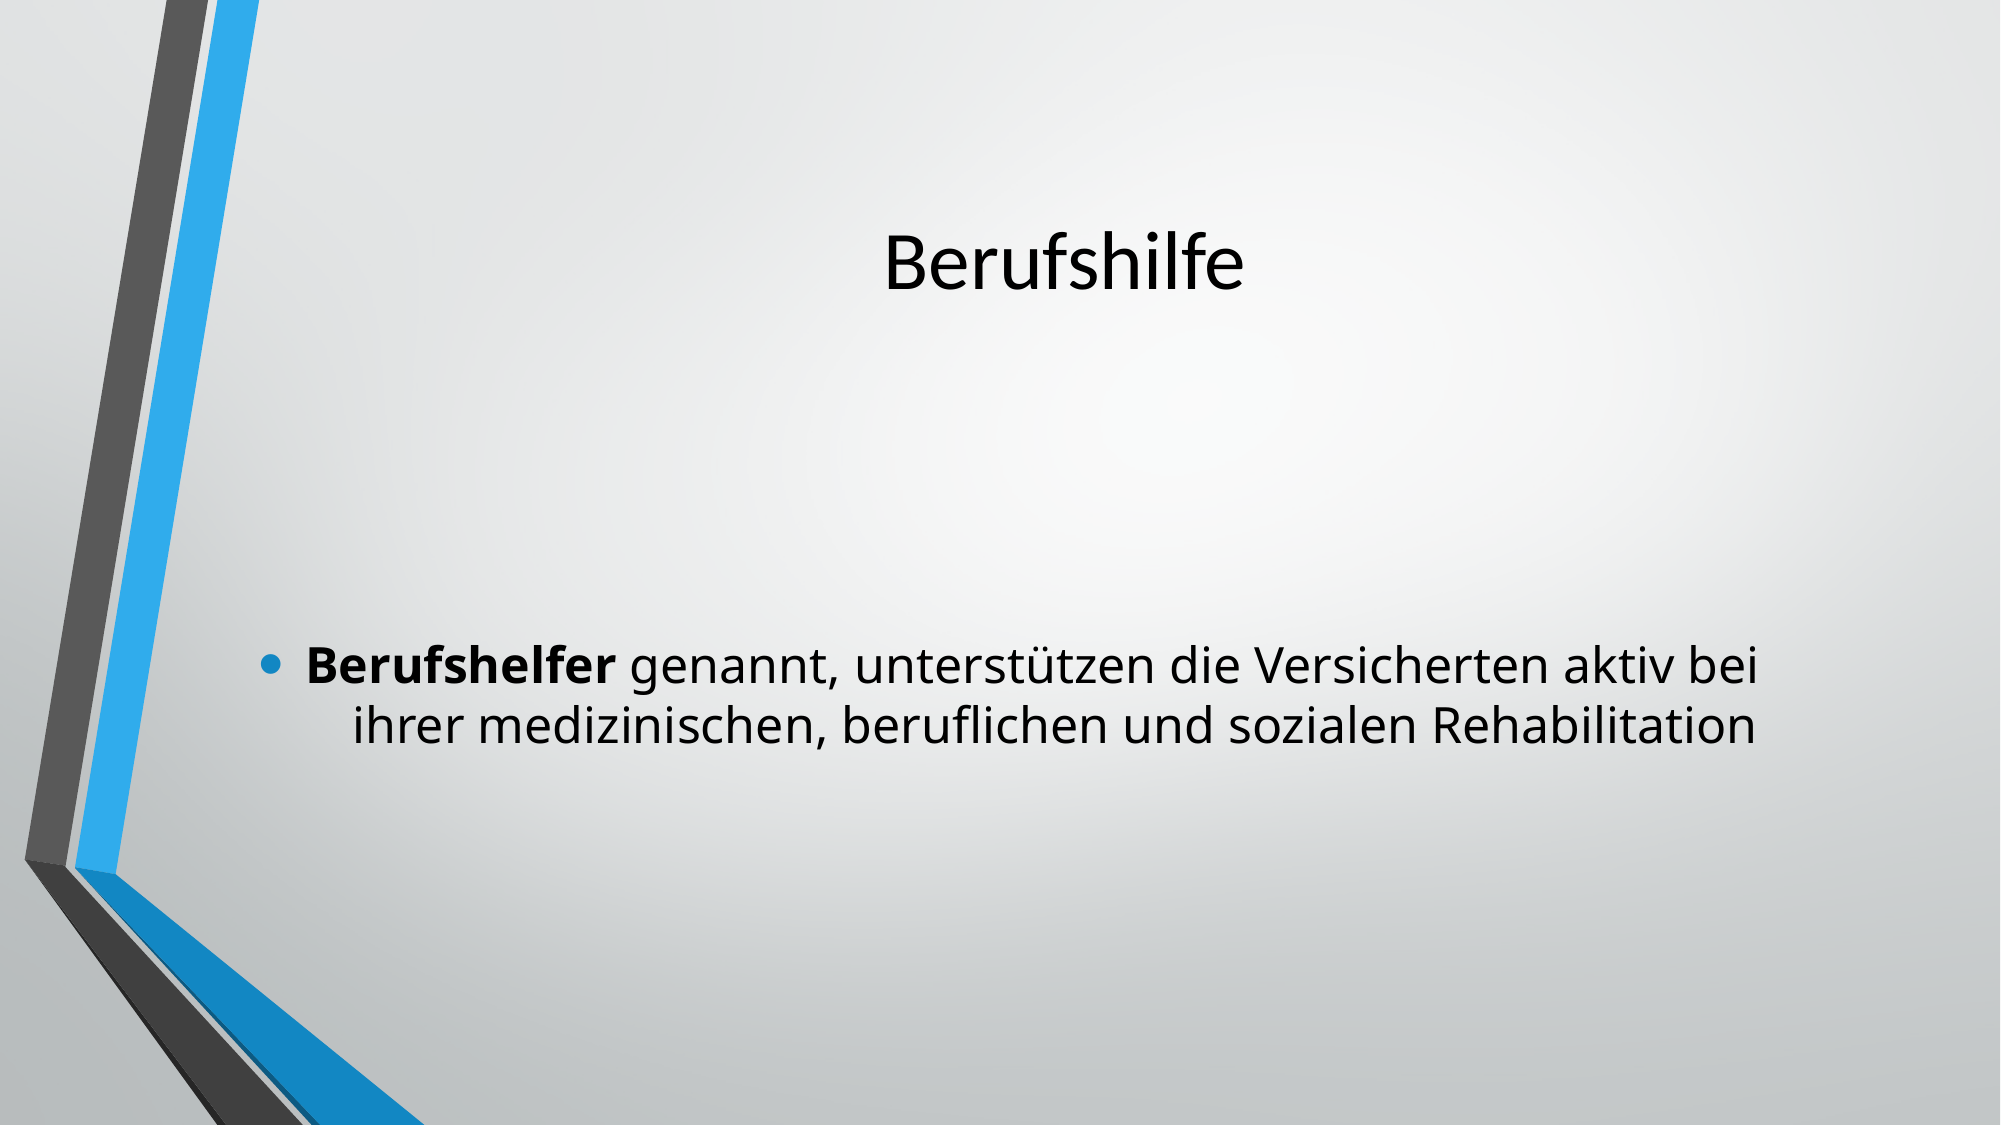

# Berufshilfe
Berufshelfer genannt, unterstützen die Versicherten aktiv bei ihrer medizinischen, beruflichen und sozialen Rehabilitation